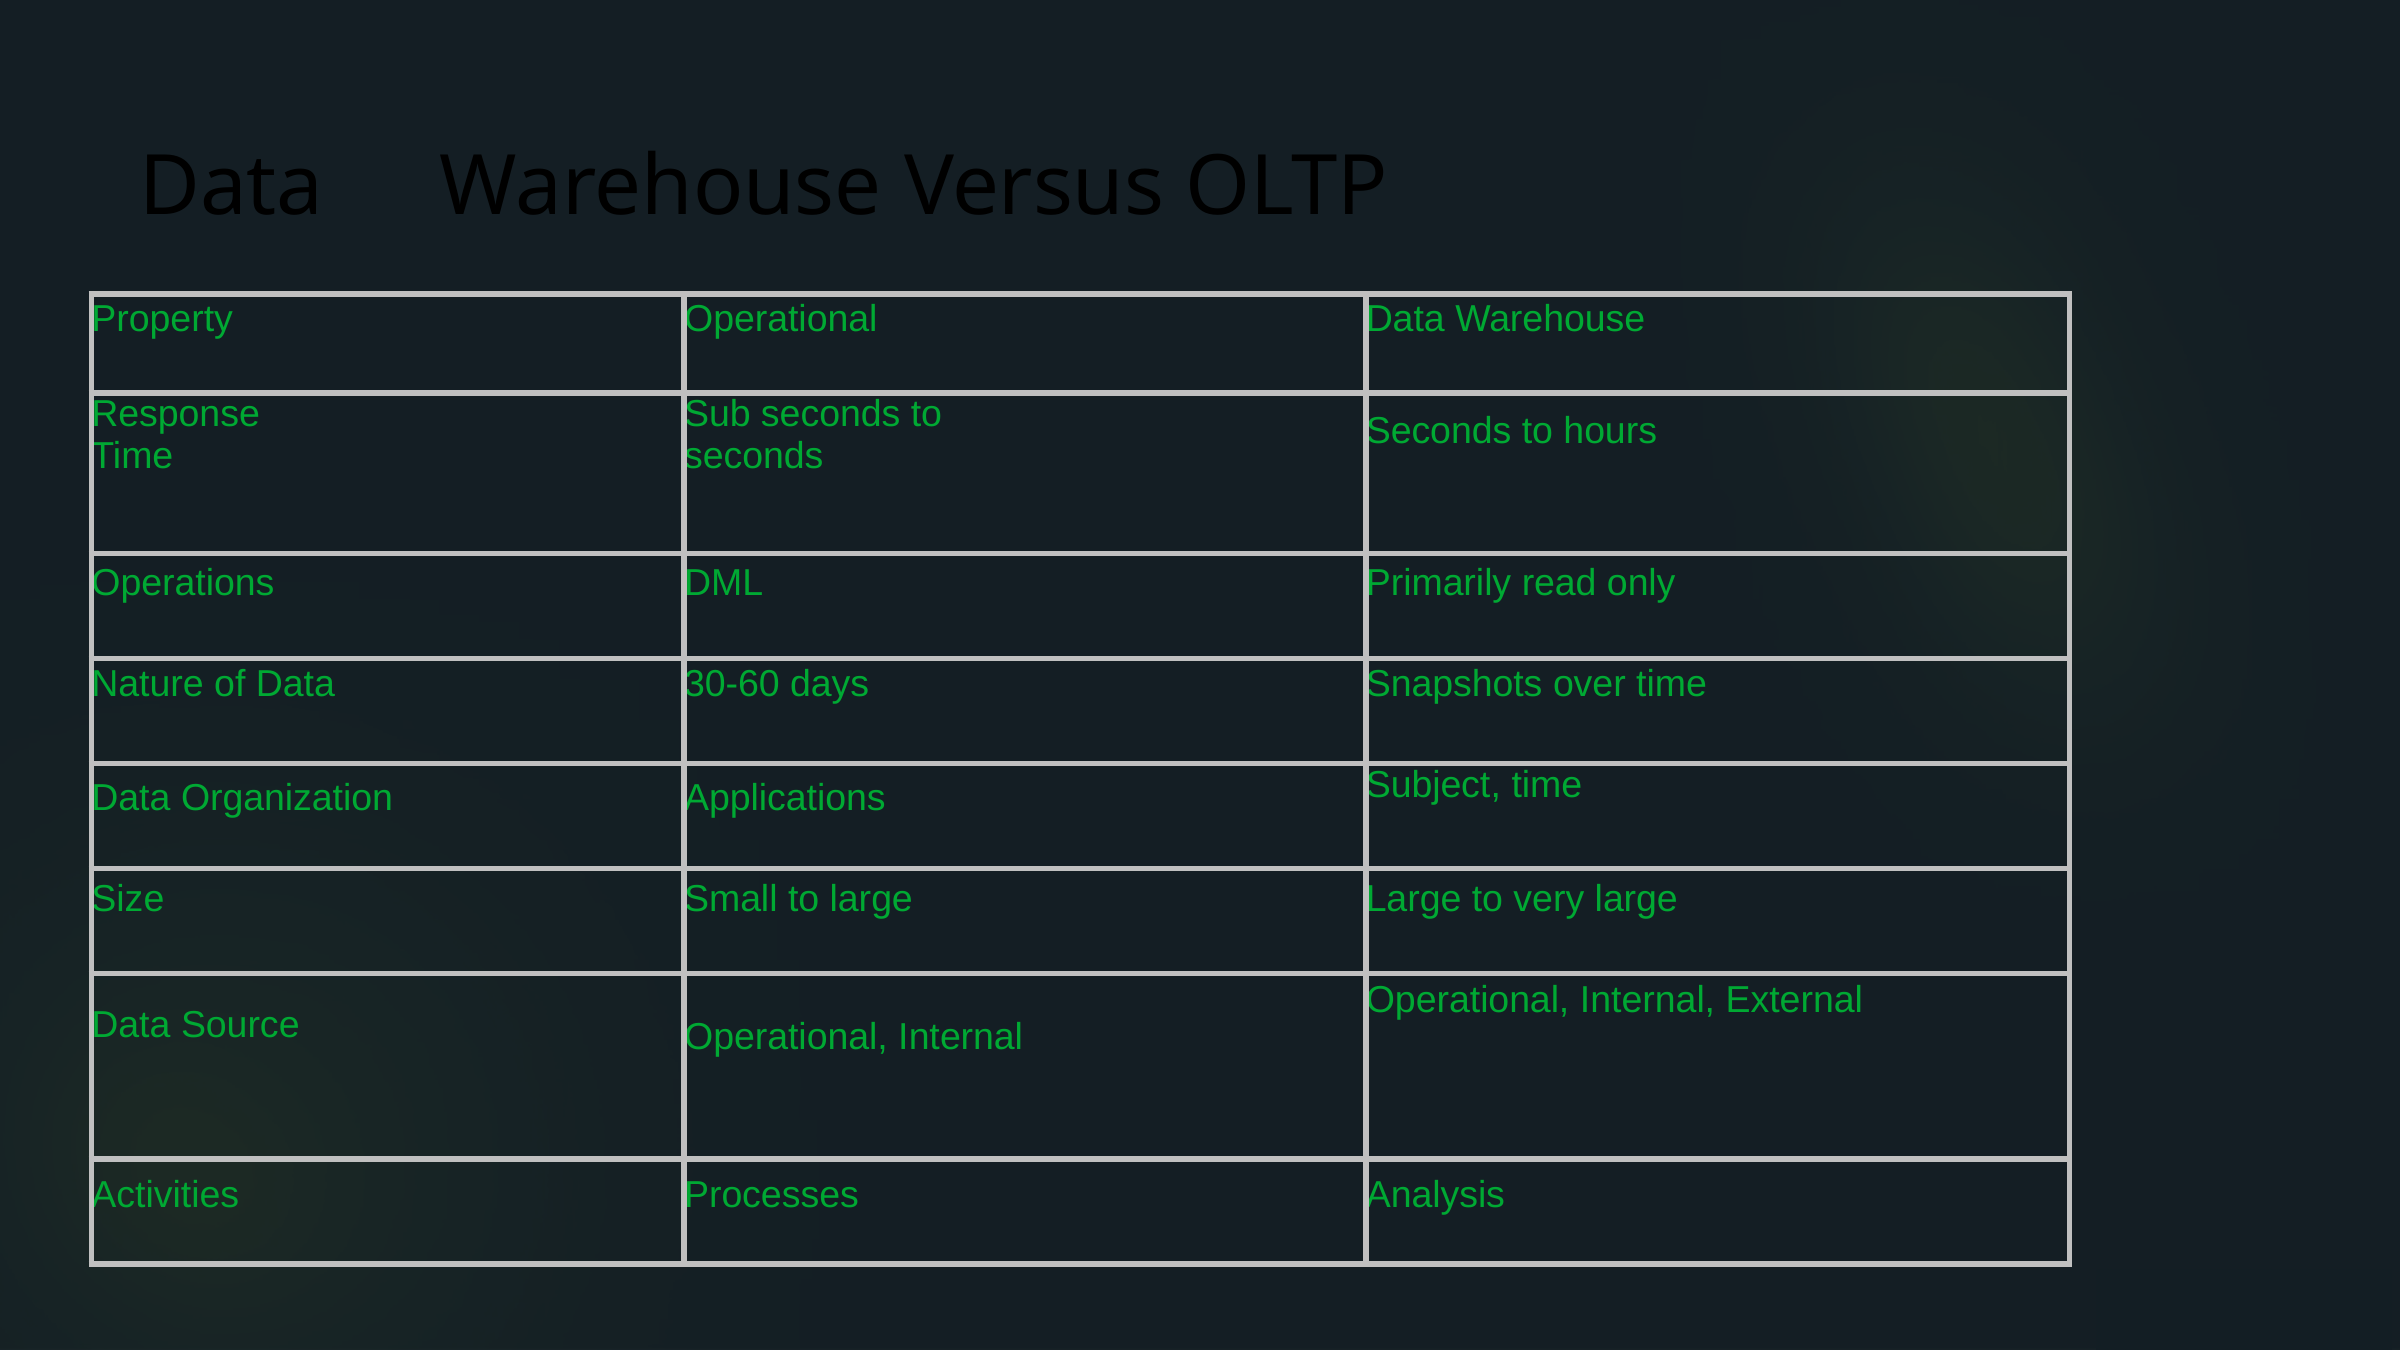

Data	Warehouse Versus OLTP
| Property | Operational | Data Warehouse |
| --- | --- | --- |
| Response Time | Sub seconds to seconds | Seconds to hours |
| Operations | DML | Primarily read only |
| Nature of Data | 30-60 days | Snapshots over time |
| Data Organization | Applications | Subject, time |
| Size | Small to large | Large to very large |
| Data Source | Operational, Internal | Operational, Internal, External |
| Activities | Processes | Analysis |